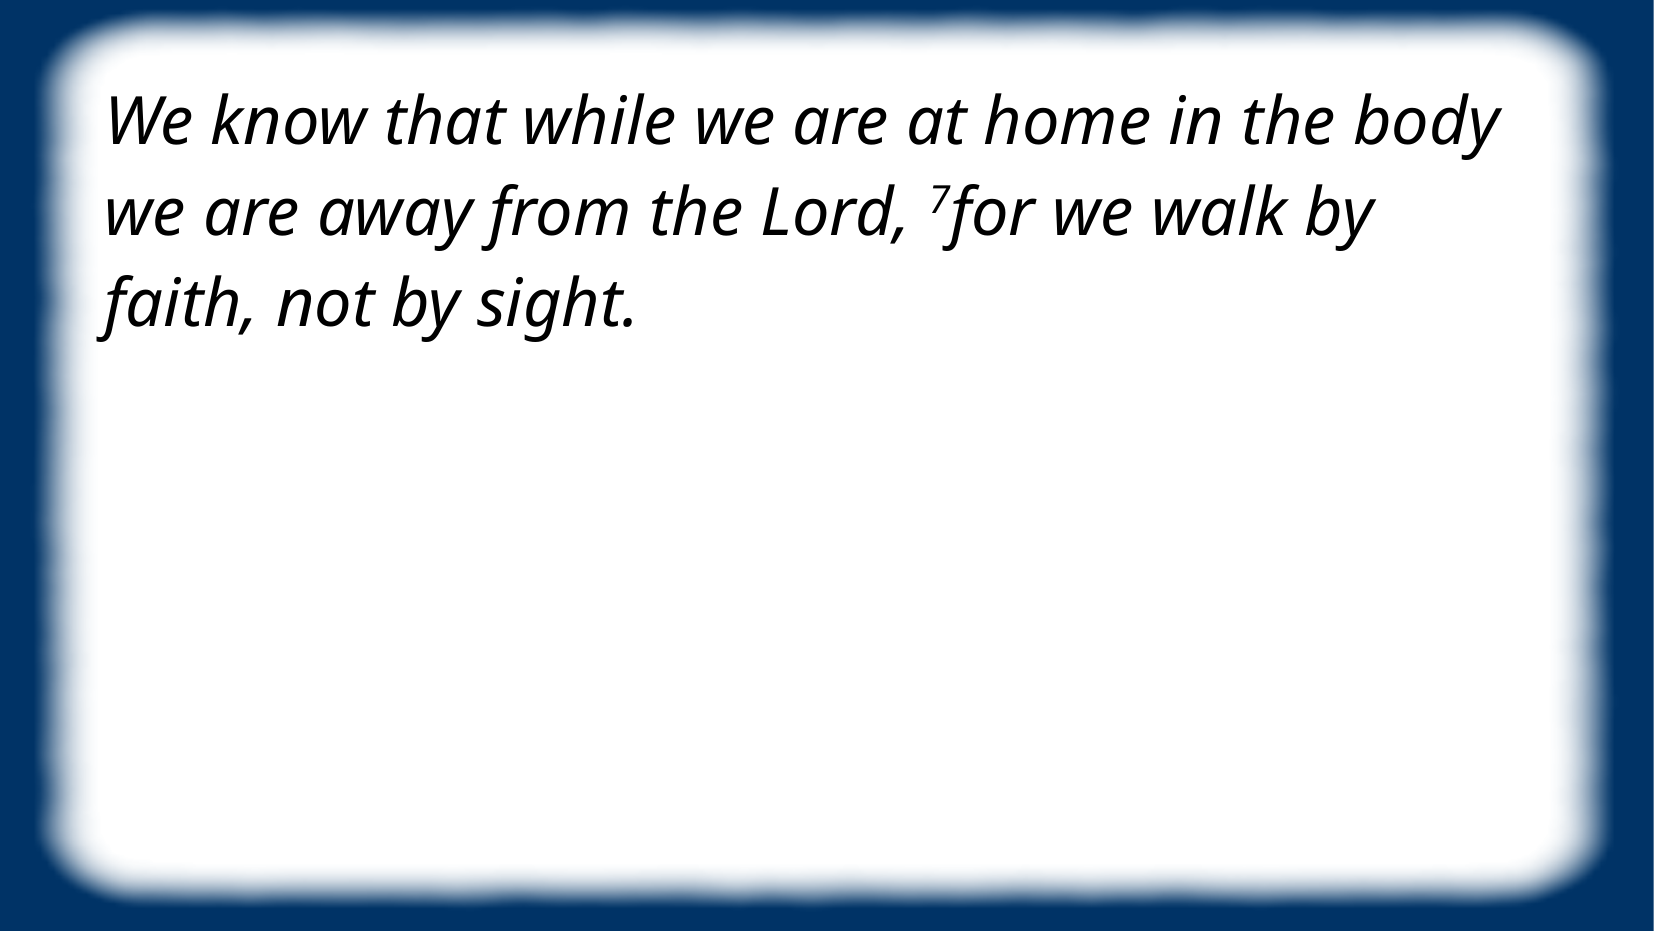

We know that while we are at home in the body we are away from the Lord, 7for we walk by faith, not by sight.